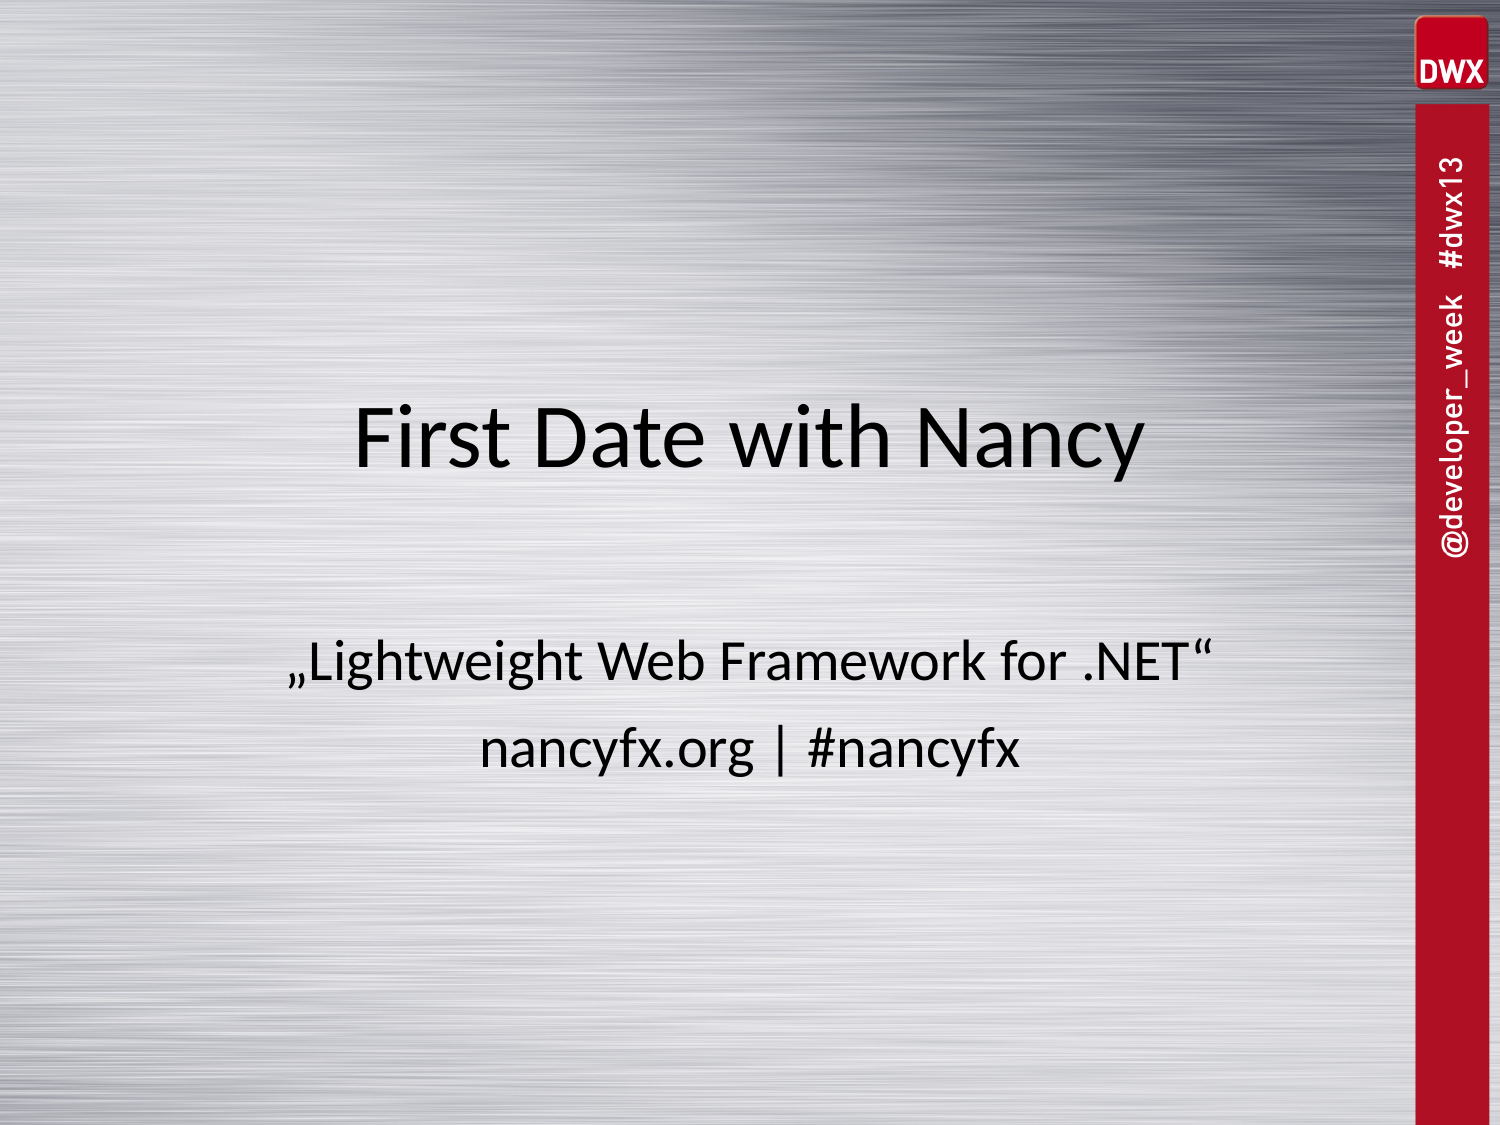

# First Date with Nancy
„Lightweight Web Framework for .NET“
nancyfx.org | #nancyfx